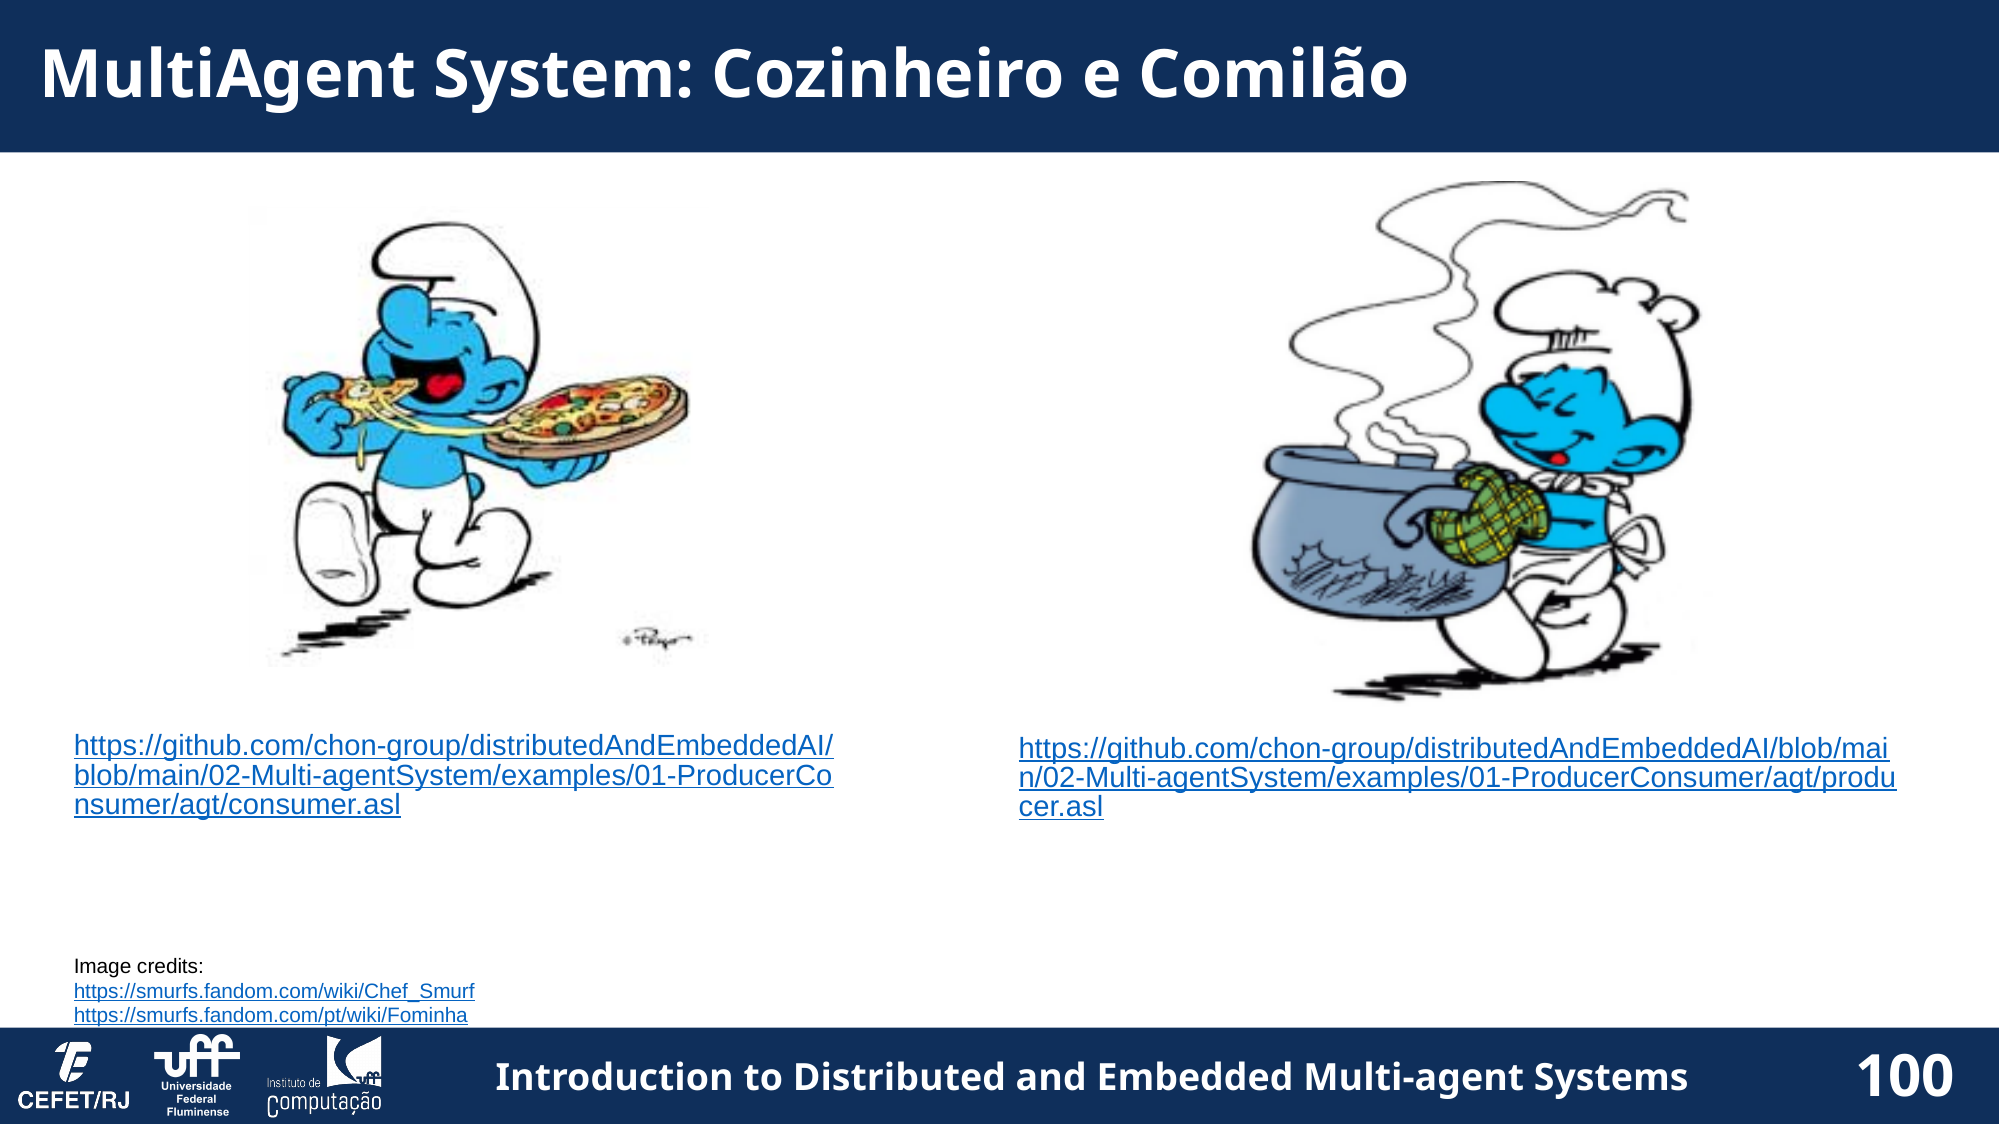

MultiAgent System: Cozinheiro e Comilão
https://github.com/chon-group/distributedAndEmbeddedAI/blob/main/02-Multi-agentSystem/examples/01-ProducerConsumer/agt/consumer.asl
https://github.com/chon-group/distributedAndEmbeddedAI/blob/main/02-Multi-agentSystem/examples/01-ProducerConsumer/agt/producer.asl
Image credits:
https://smurfs.fandom.com/wiki/Chef_Smurf
https://smurfs.fandom.com/pt/wiki/Fominha